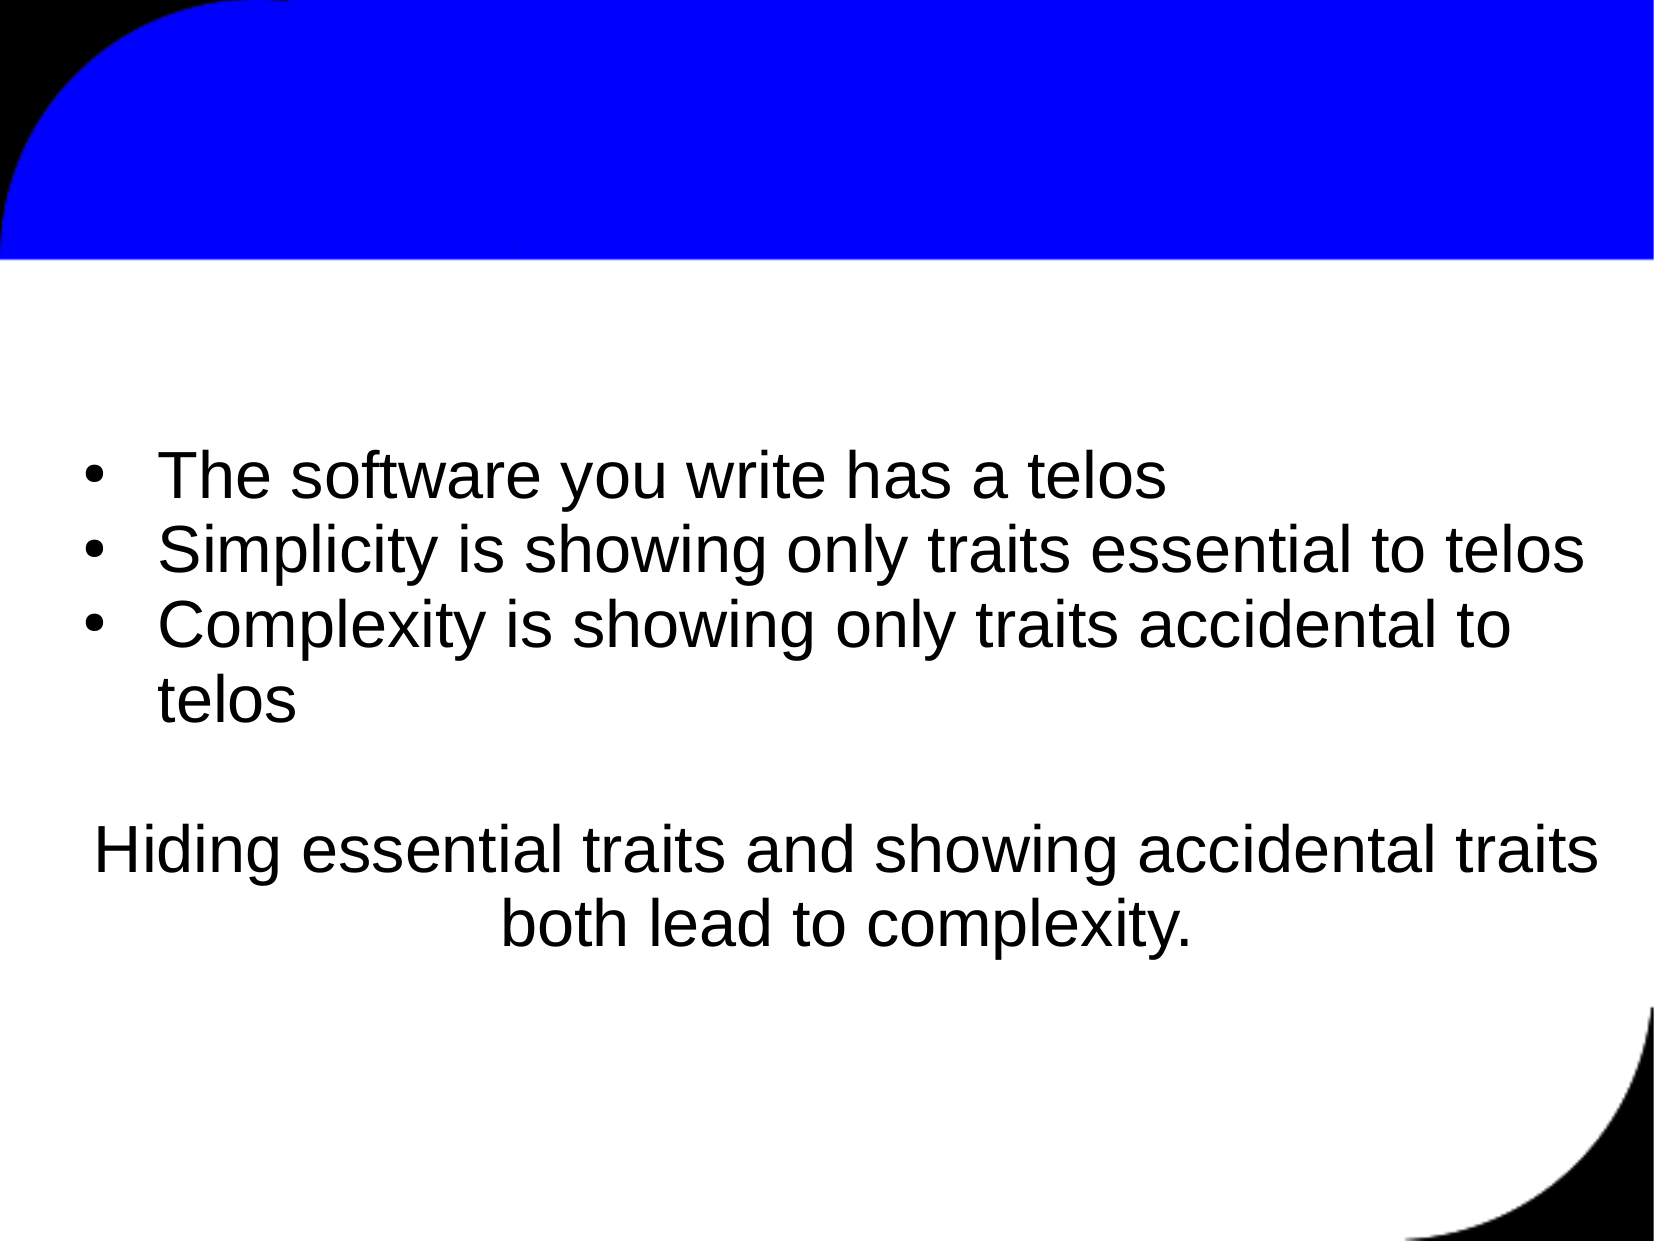

# The software you write has a telos
Simplicity is showing only traits essential to telos
Complexity is showing only traits accidental to telos
Hiding essential traits and showing accidental traits both lead to complexity.